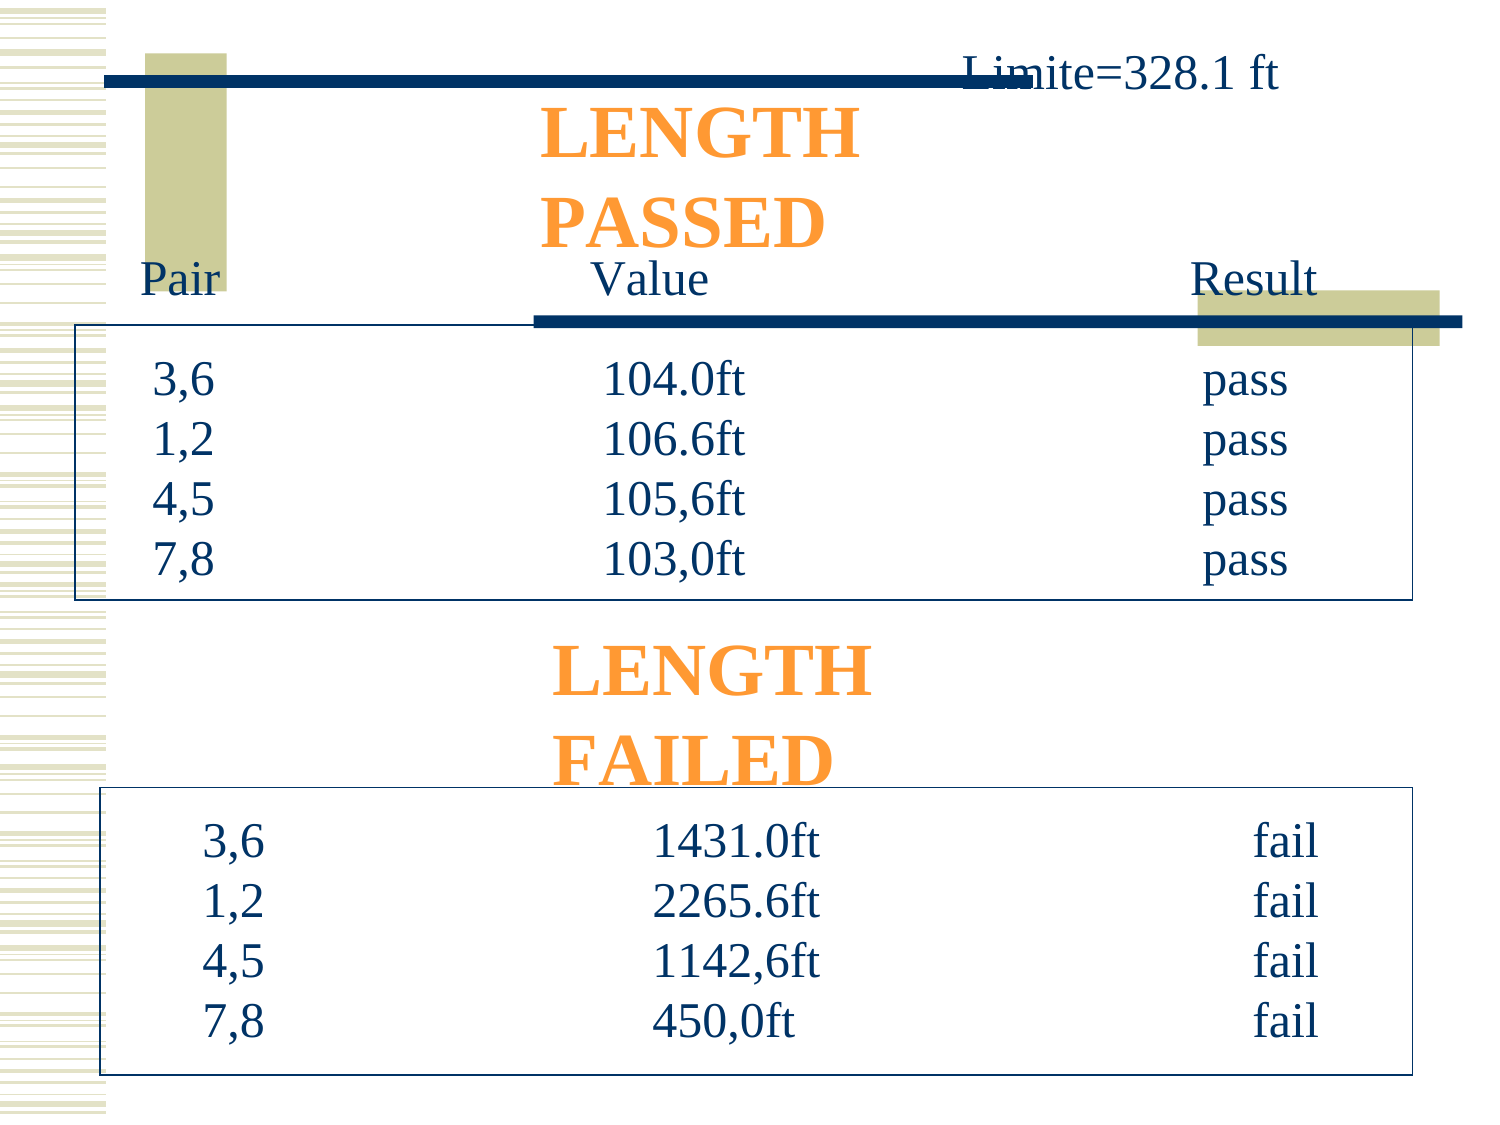

Limite=328.1 ft
LENGTH
PASSED
Pair			Value				Result
3,6			104.0ft				pass
1,2			106.6ft				pass
4,5			105,6ft				pass
7,8			103,0ft				pass
LENGTH
FAILED
3,6			1431.0ft			fail
1,2			2265.6ft			fail
4,5			1142,6ft			fail
7,8			450,0ft				fail